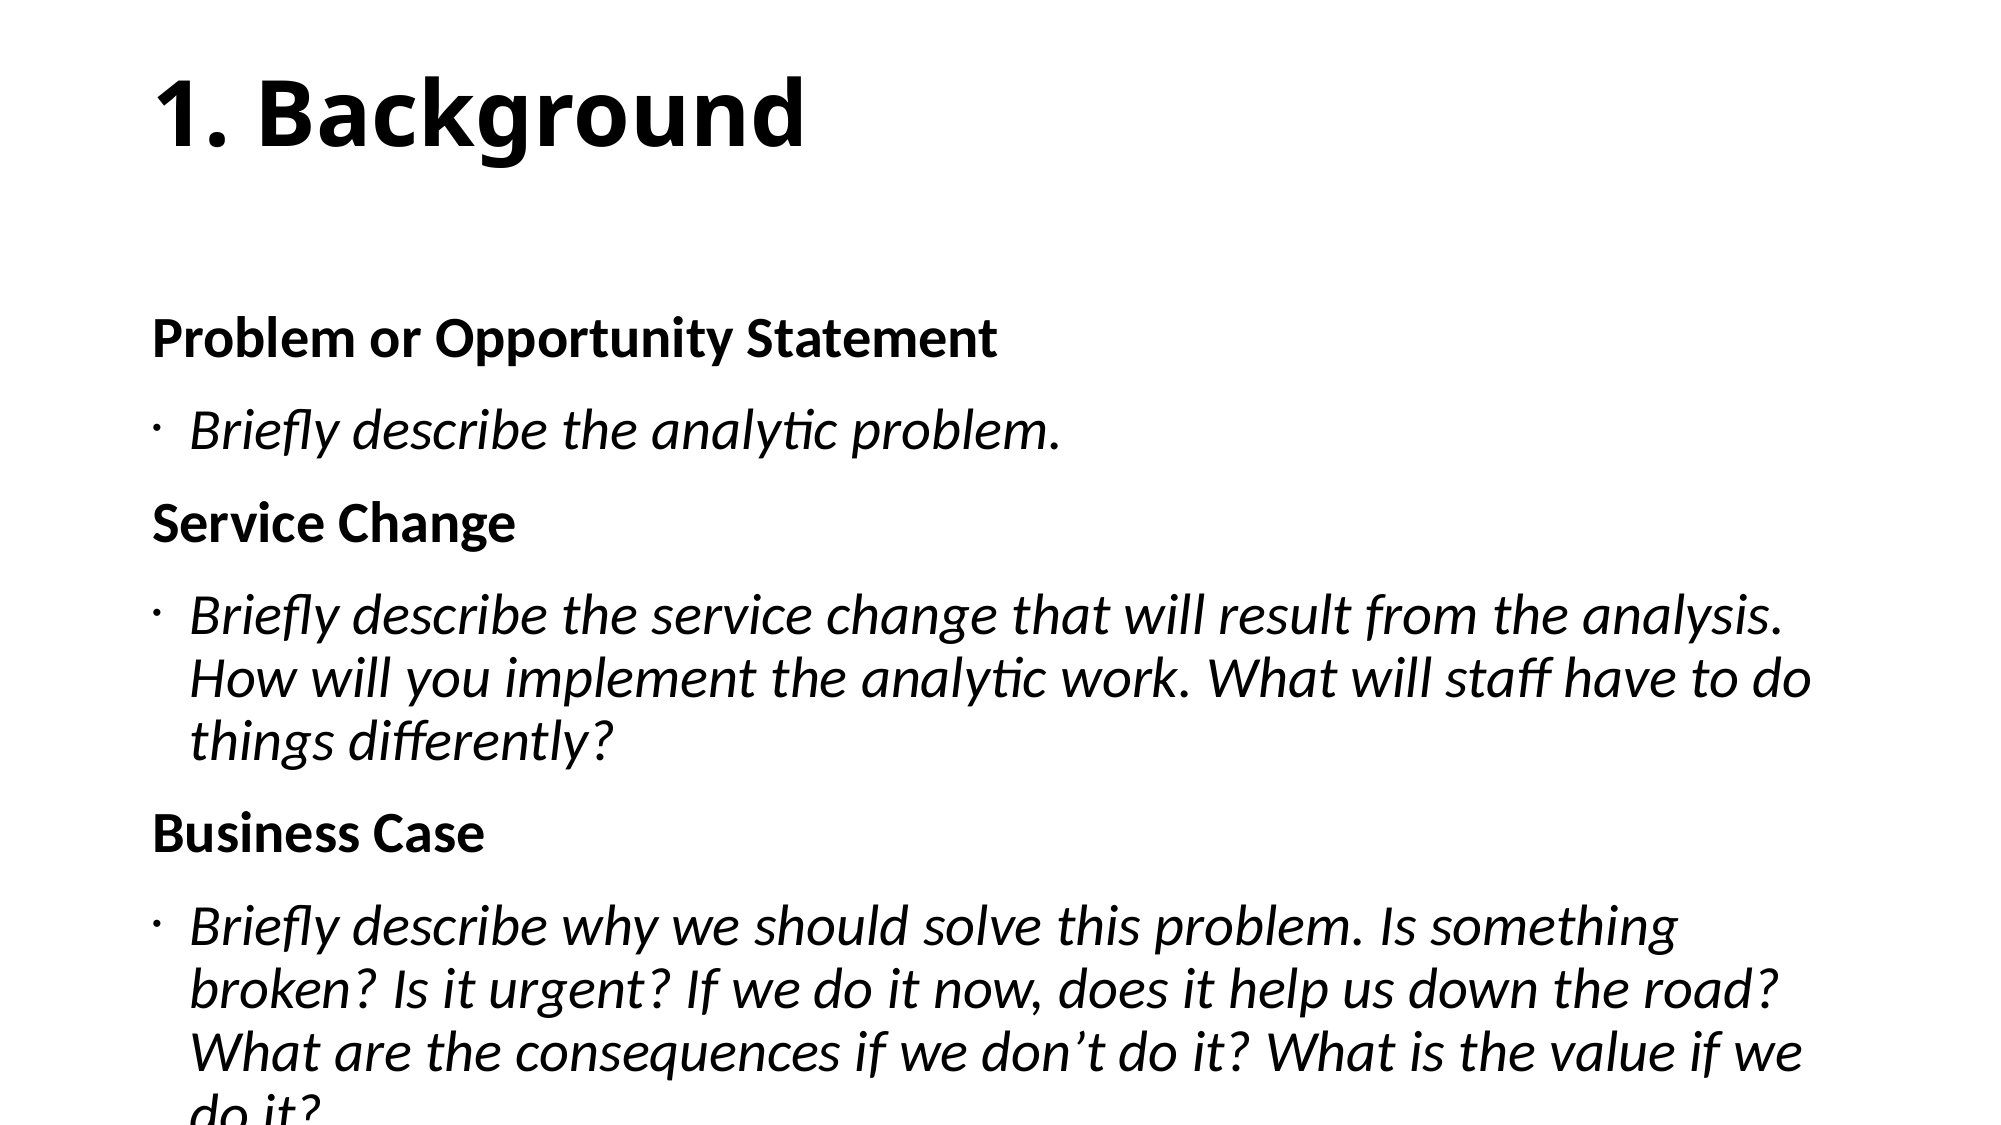

# 1. Background
Problem or Opportunity Statement
Briefly describe the analytic problem.
Service Change
Briefly describe the service change that will result from the analysis. How will you implement the analytic work. What will staff have to do things differently?
Business Case
Briefly describe why we should solve this problem. Is something broken? Is it urgent? If we do it now, does it help us down the road? What are the consequences if we don’t do it? What is the value if we do it?